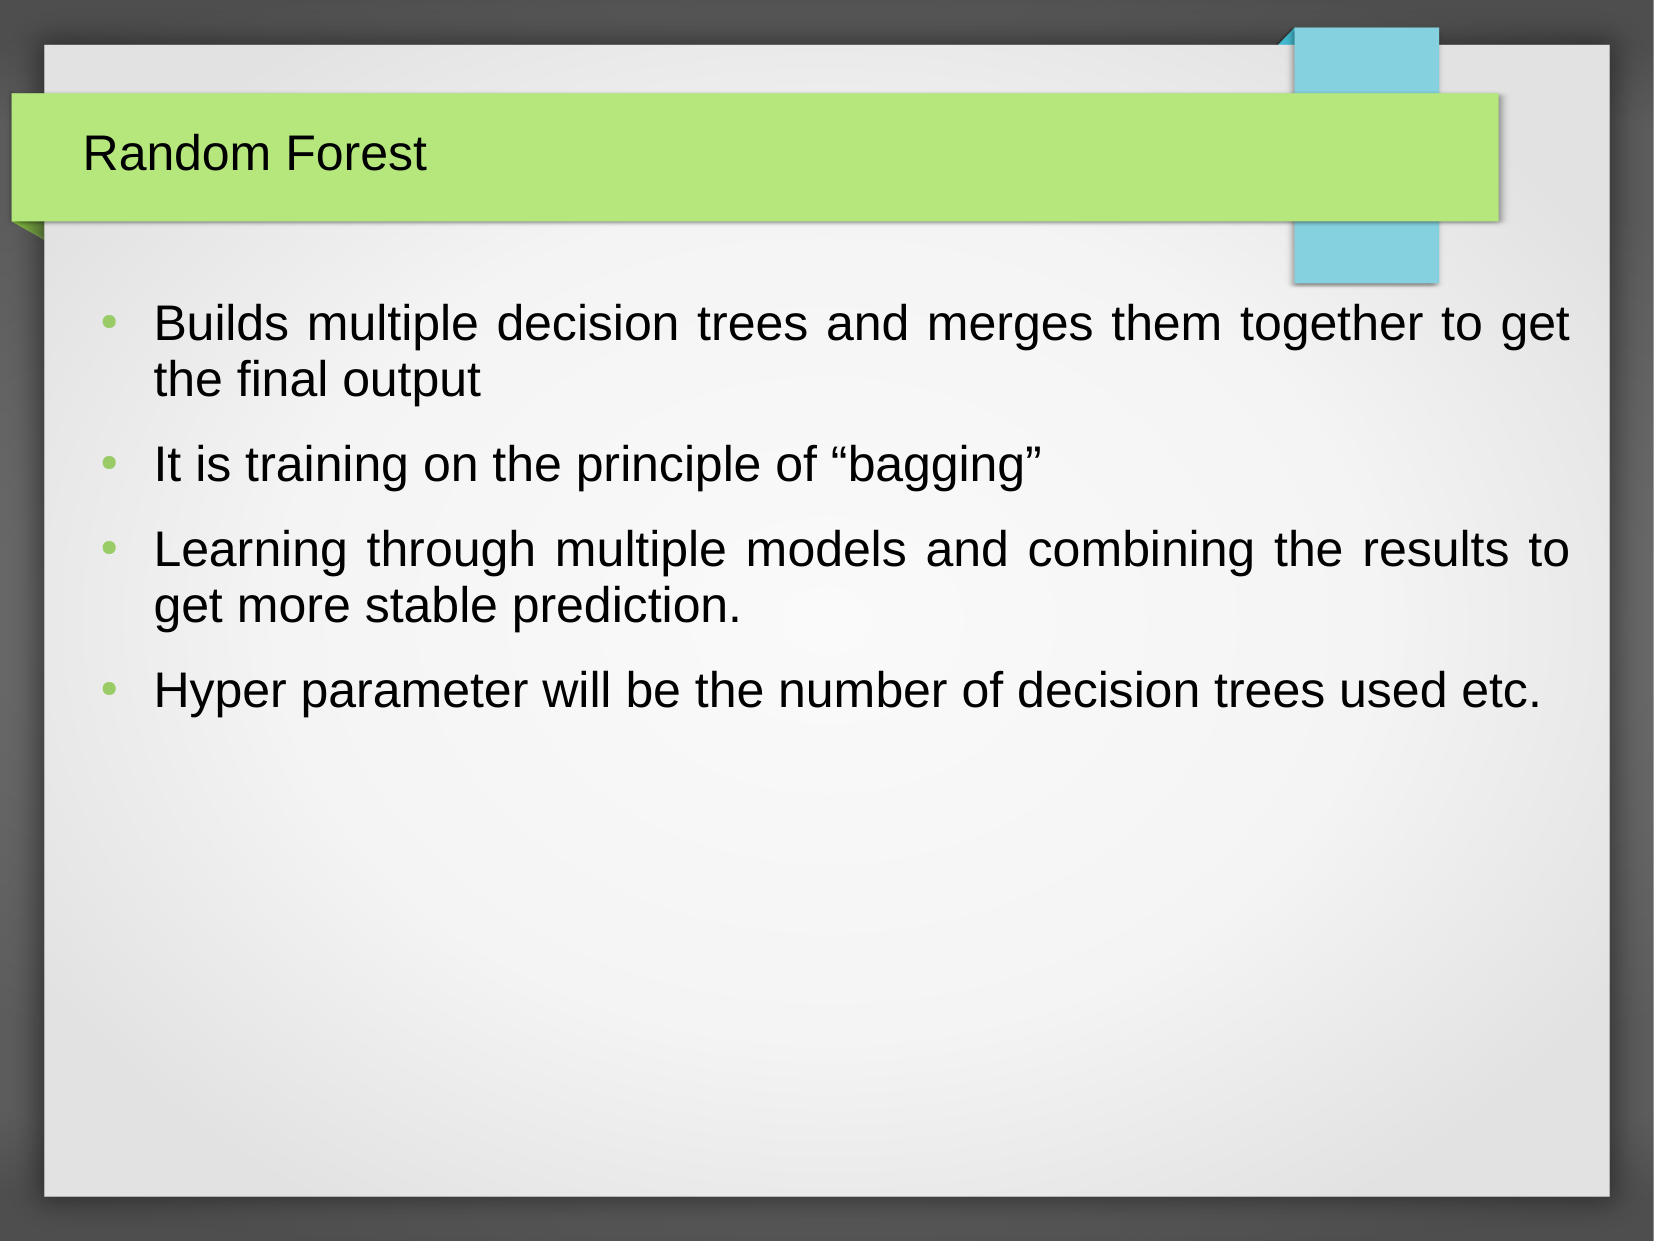

# Random Forest
Builds multiple decision trees and merges them together to get the final output
It is training on the principle of “bagging”
Learning through multiple models and combining the results to get more stable prediction.
Hyper parameter will be the number of decision trees used etc.